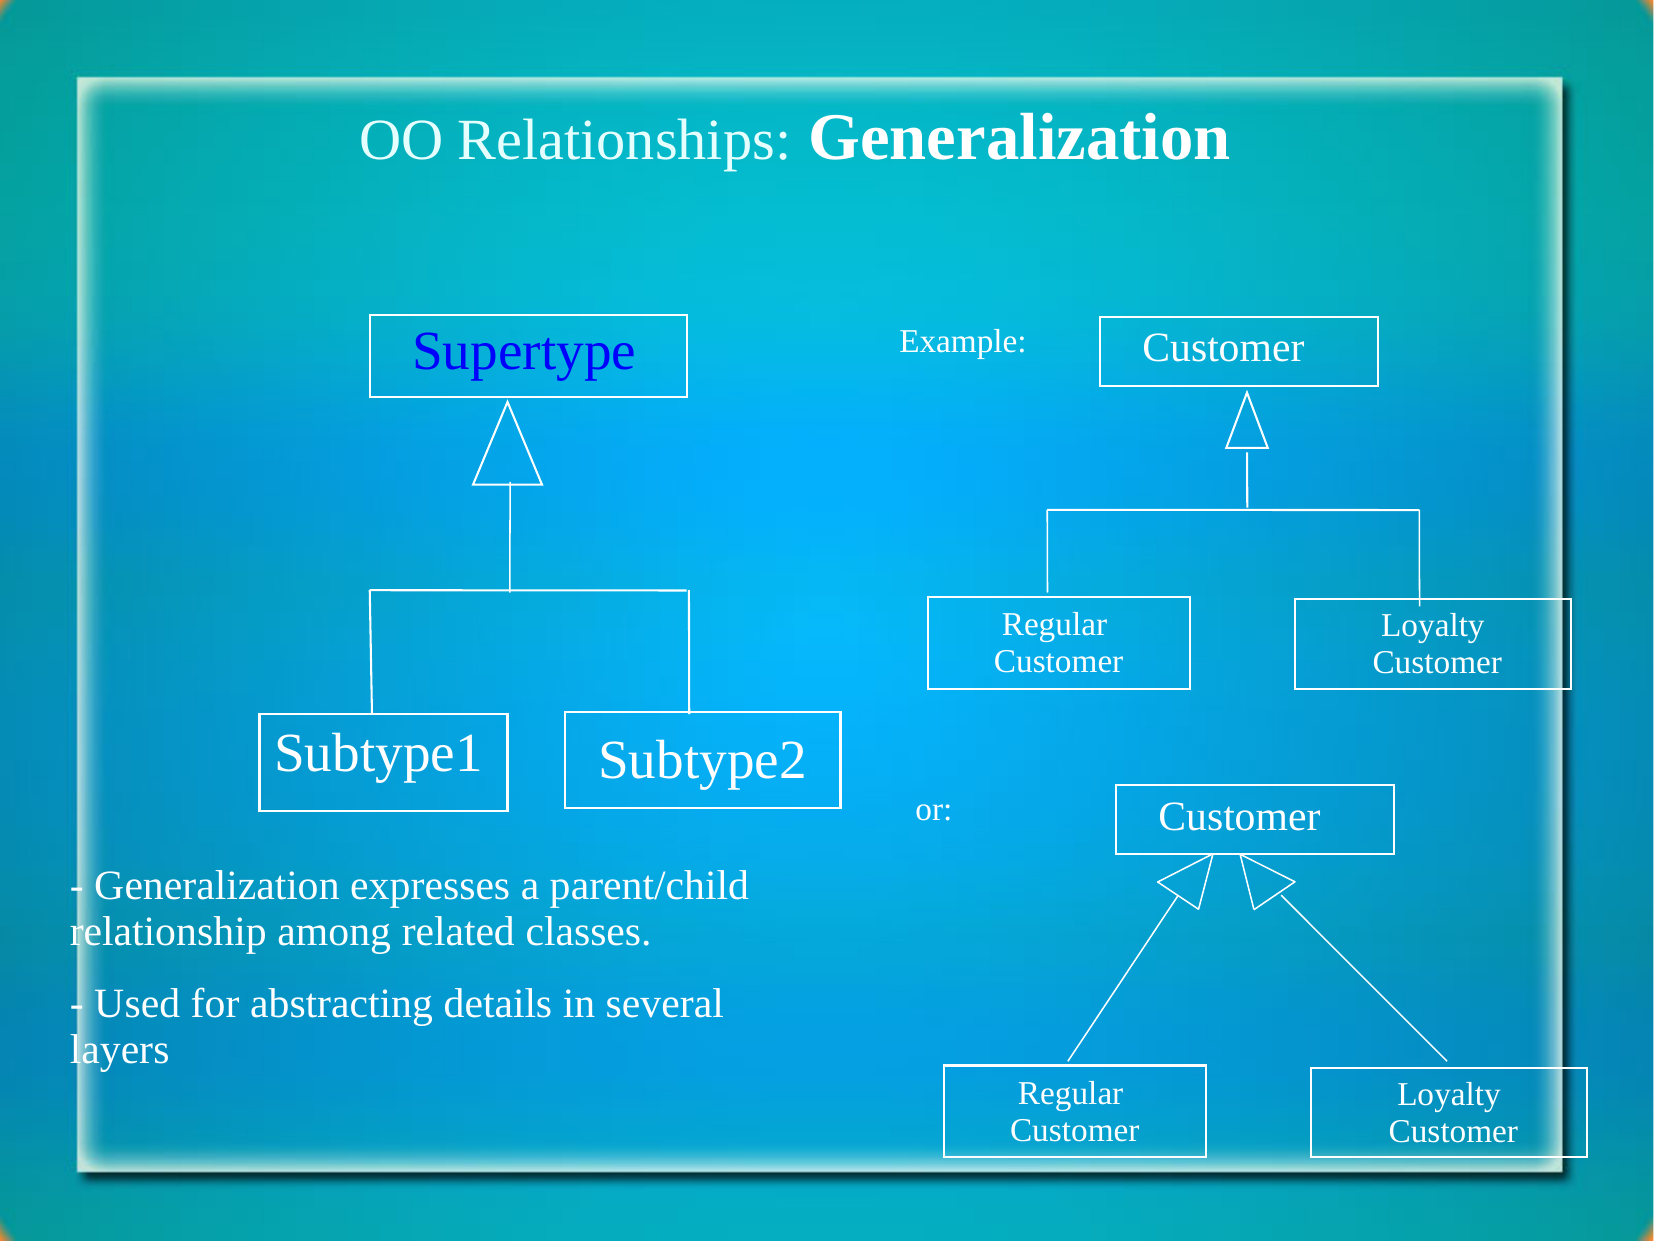

OO Relationships: Generalization
Supertype
 Example:
Customer
Regular
Customer
Loyalty
 Customer
Subtype2
Subtype1
 or:
Customer
- Generalization expresses a parent/child relationship among related classes.
- Used for abstracting details in several layers
Regular
Customer
Loyalty
 Customer